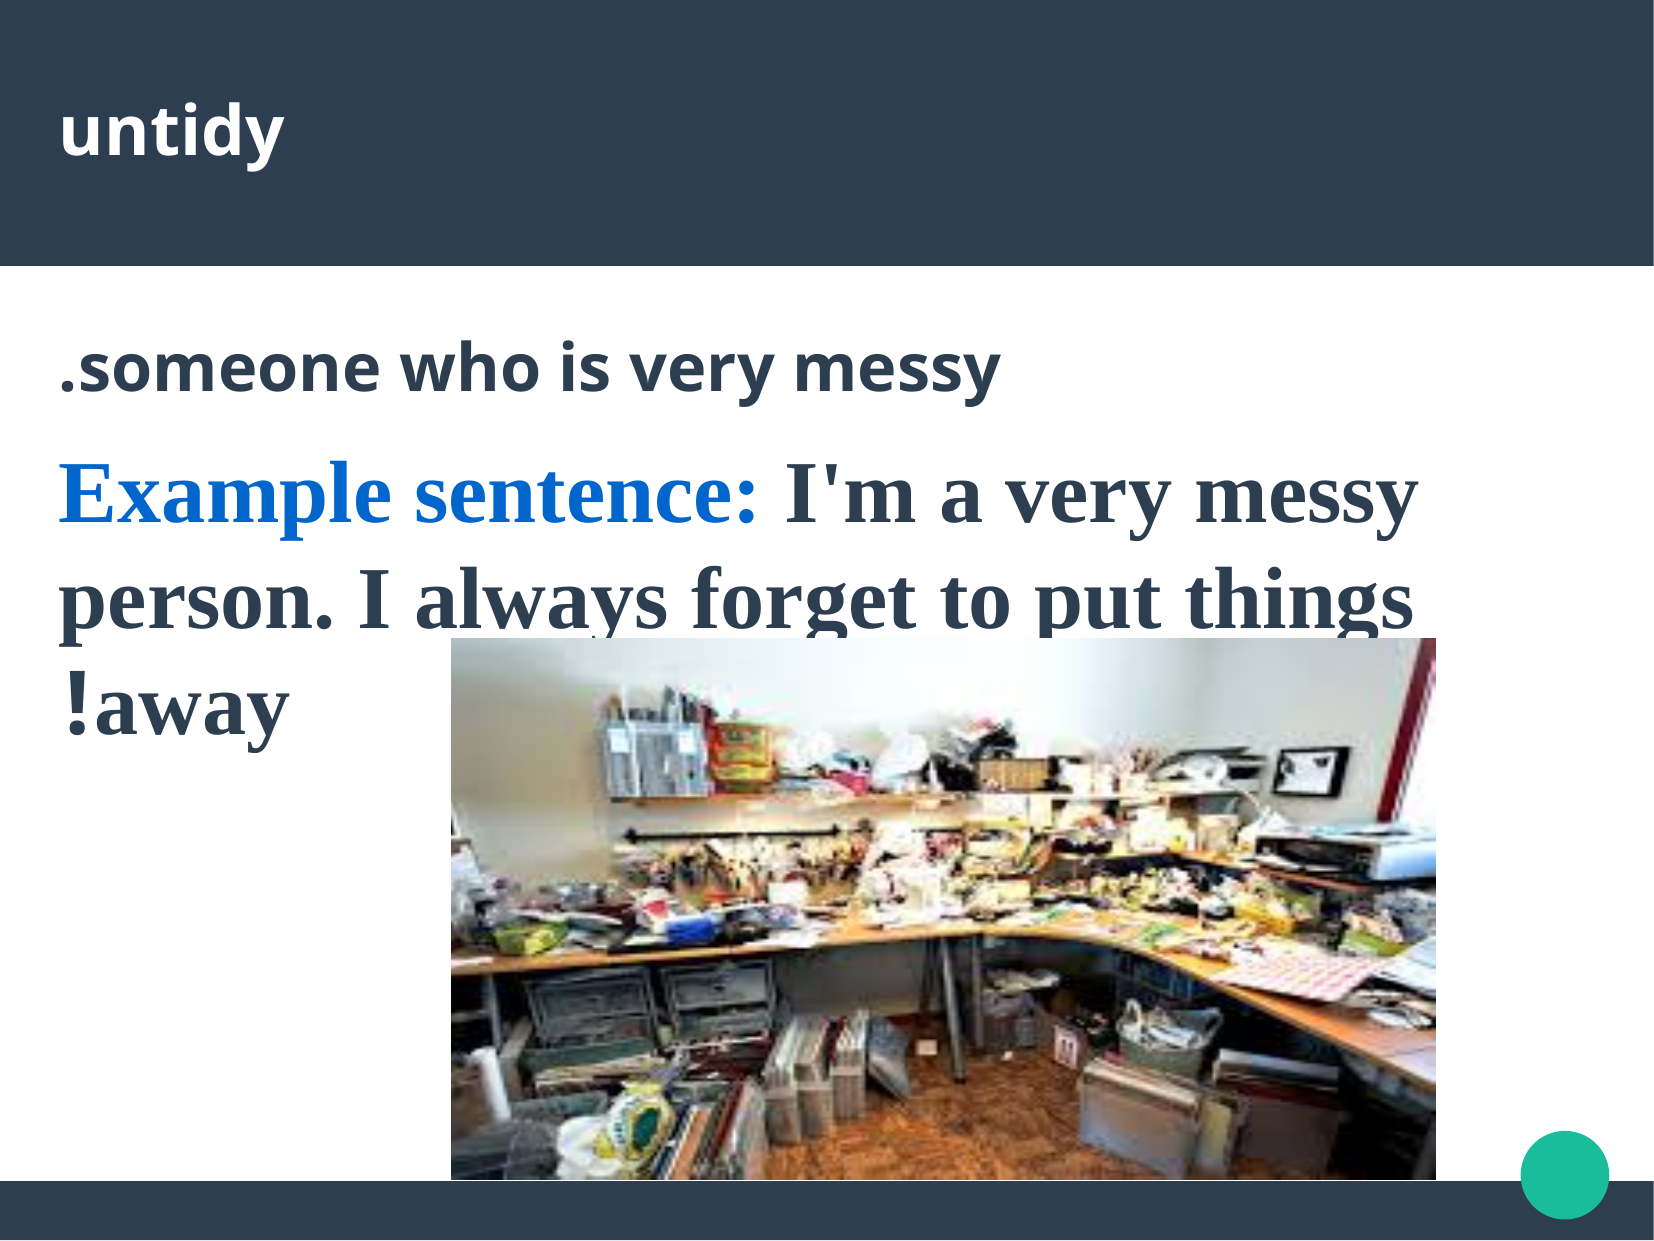

# untidy
someone who is very messy.
Example sentence: I'm a very messy person. I always forget to put things away!